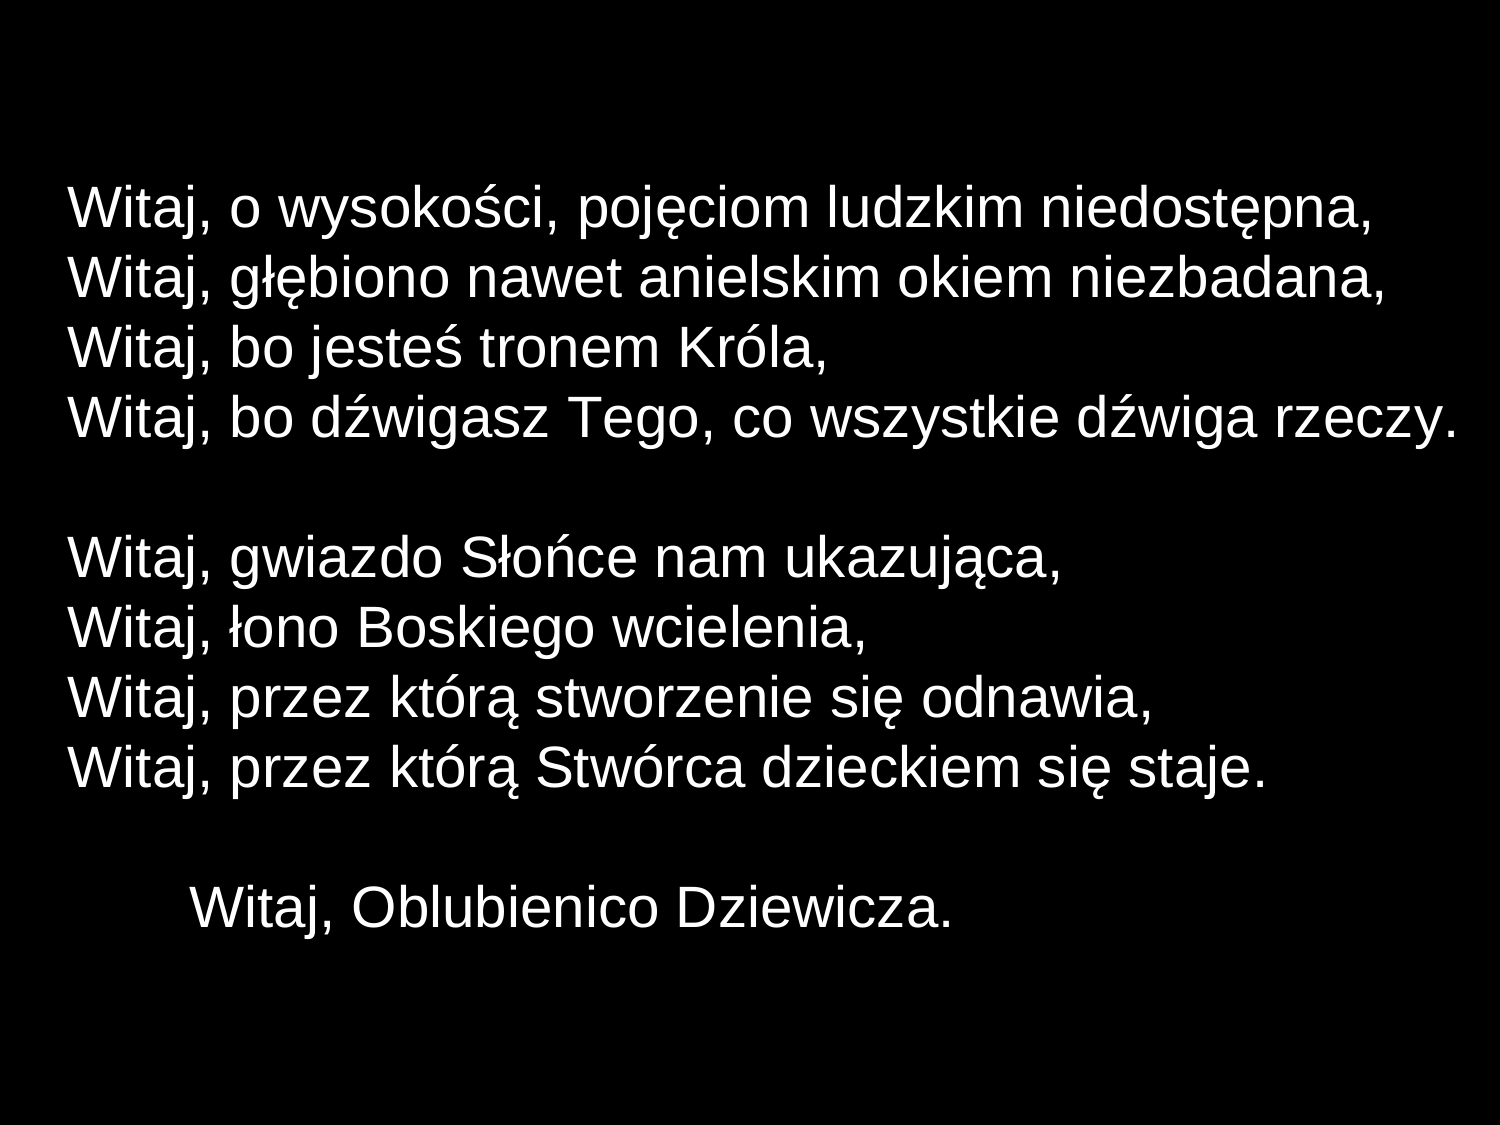

Witaj, o wysokości, pojęciom ludzkim niedostępna,
Witaj, głębiono nawet anielskim okiem niezbadana,
Witaj, bo jesteś tronem Króla,
Witaj, bo dźwigasz Tego, co wszystkie dźwiga rzeczy.
Witaj, gwiazdo Słońce nam ukazująca,
Witaj, łono Boskiego wcielenia,
Witaj, przez którą stworzenie się odnawia,
Witaj, przez którą Stwórca dzieckiem się staje.
Witaj, Oblubienico Dziewicza.